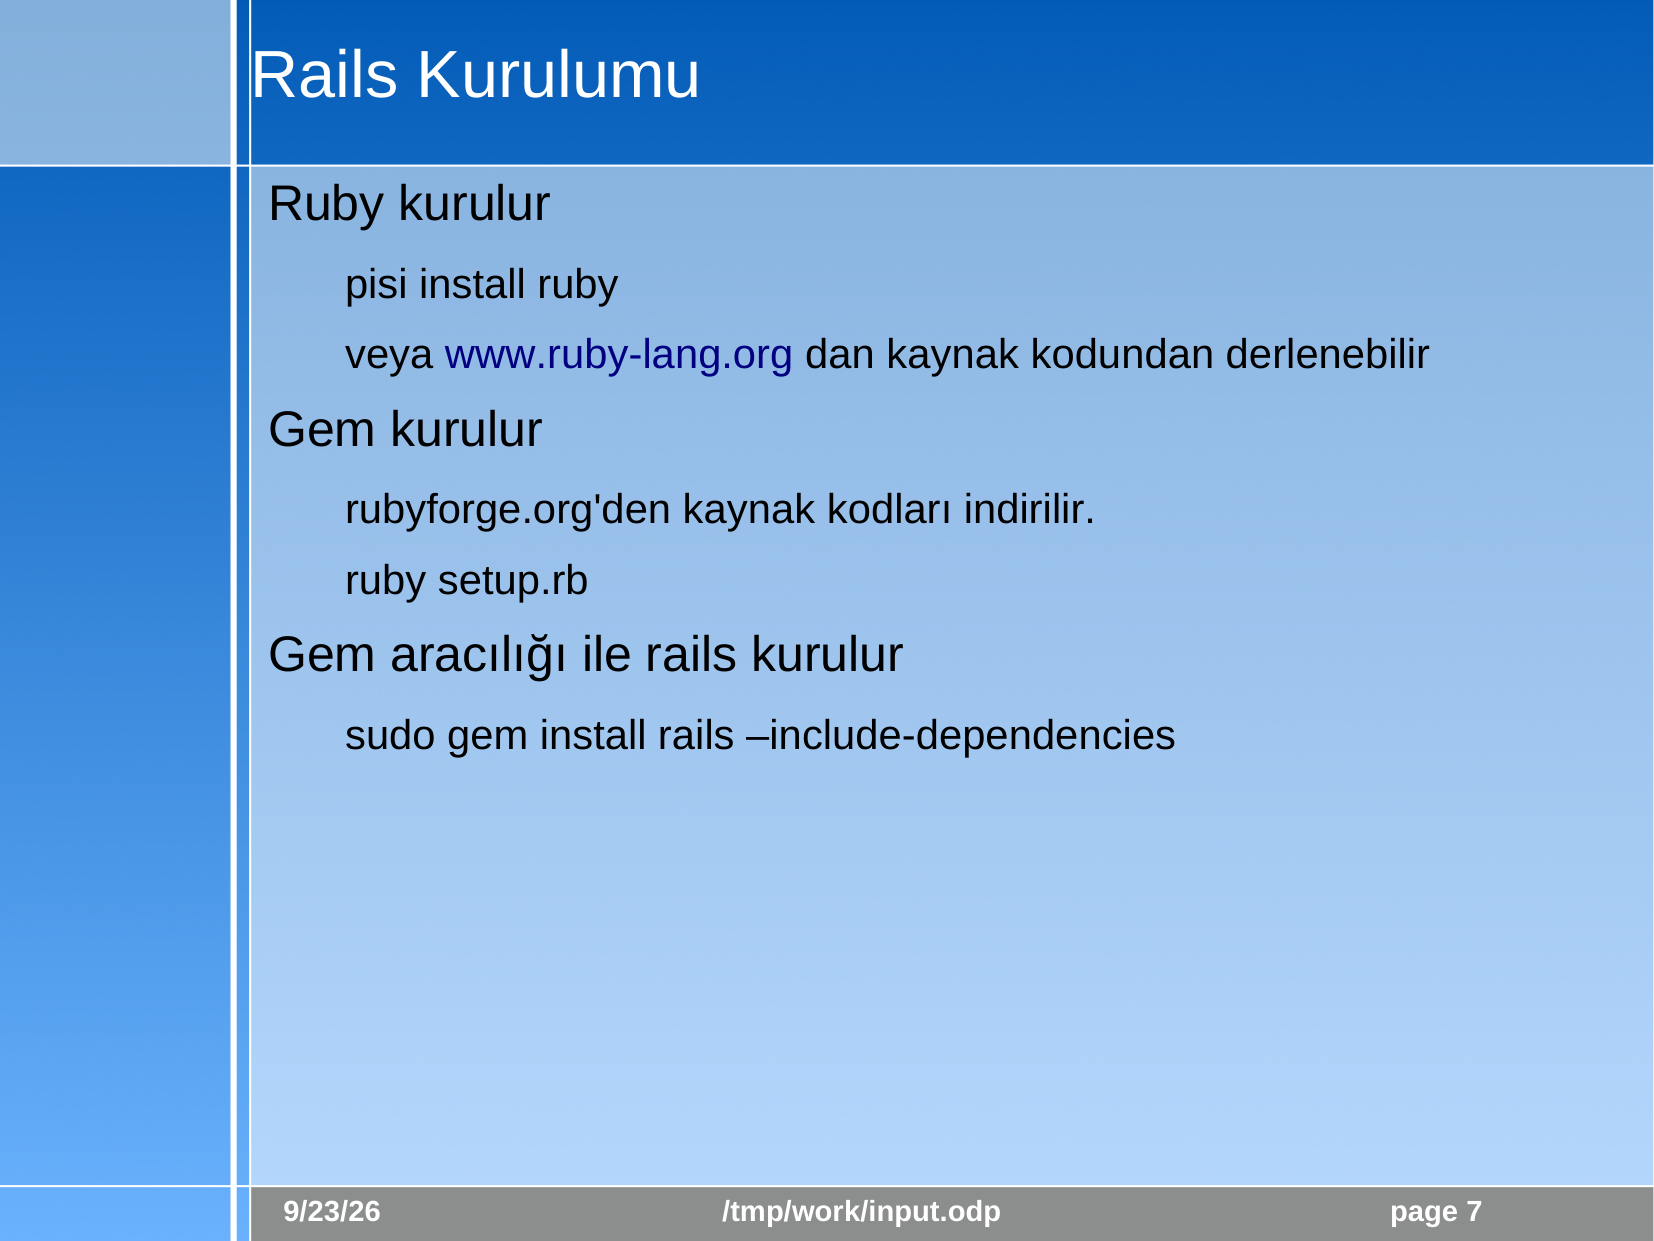

# Rails Kurulumu
Ruby kurulur
pisi install ruby
veya www.ruby-lang.org dan kaynak kodundan derlenebilir
Gem kurulur
rubyforge.org'den kaynak kodları indirilir.
ruby setup.rb
Gem aracılığı ile rails kurulur
sudo gem install rails –include-dependencies